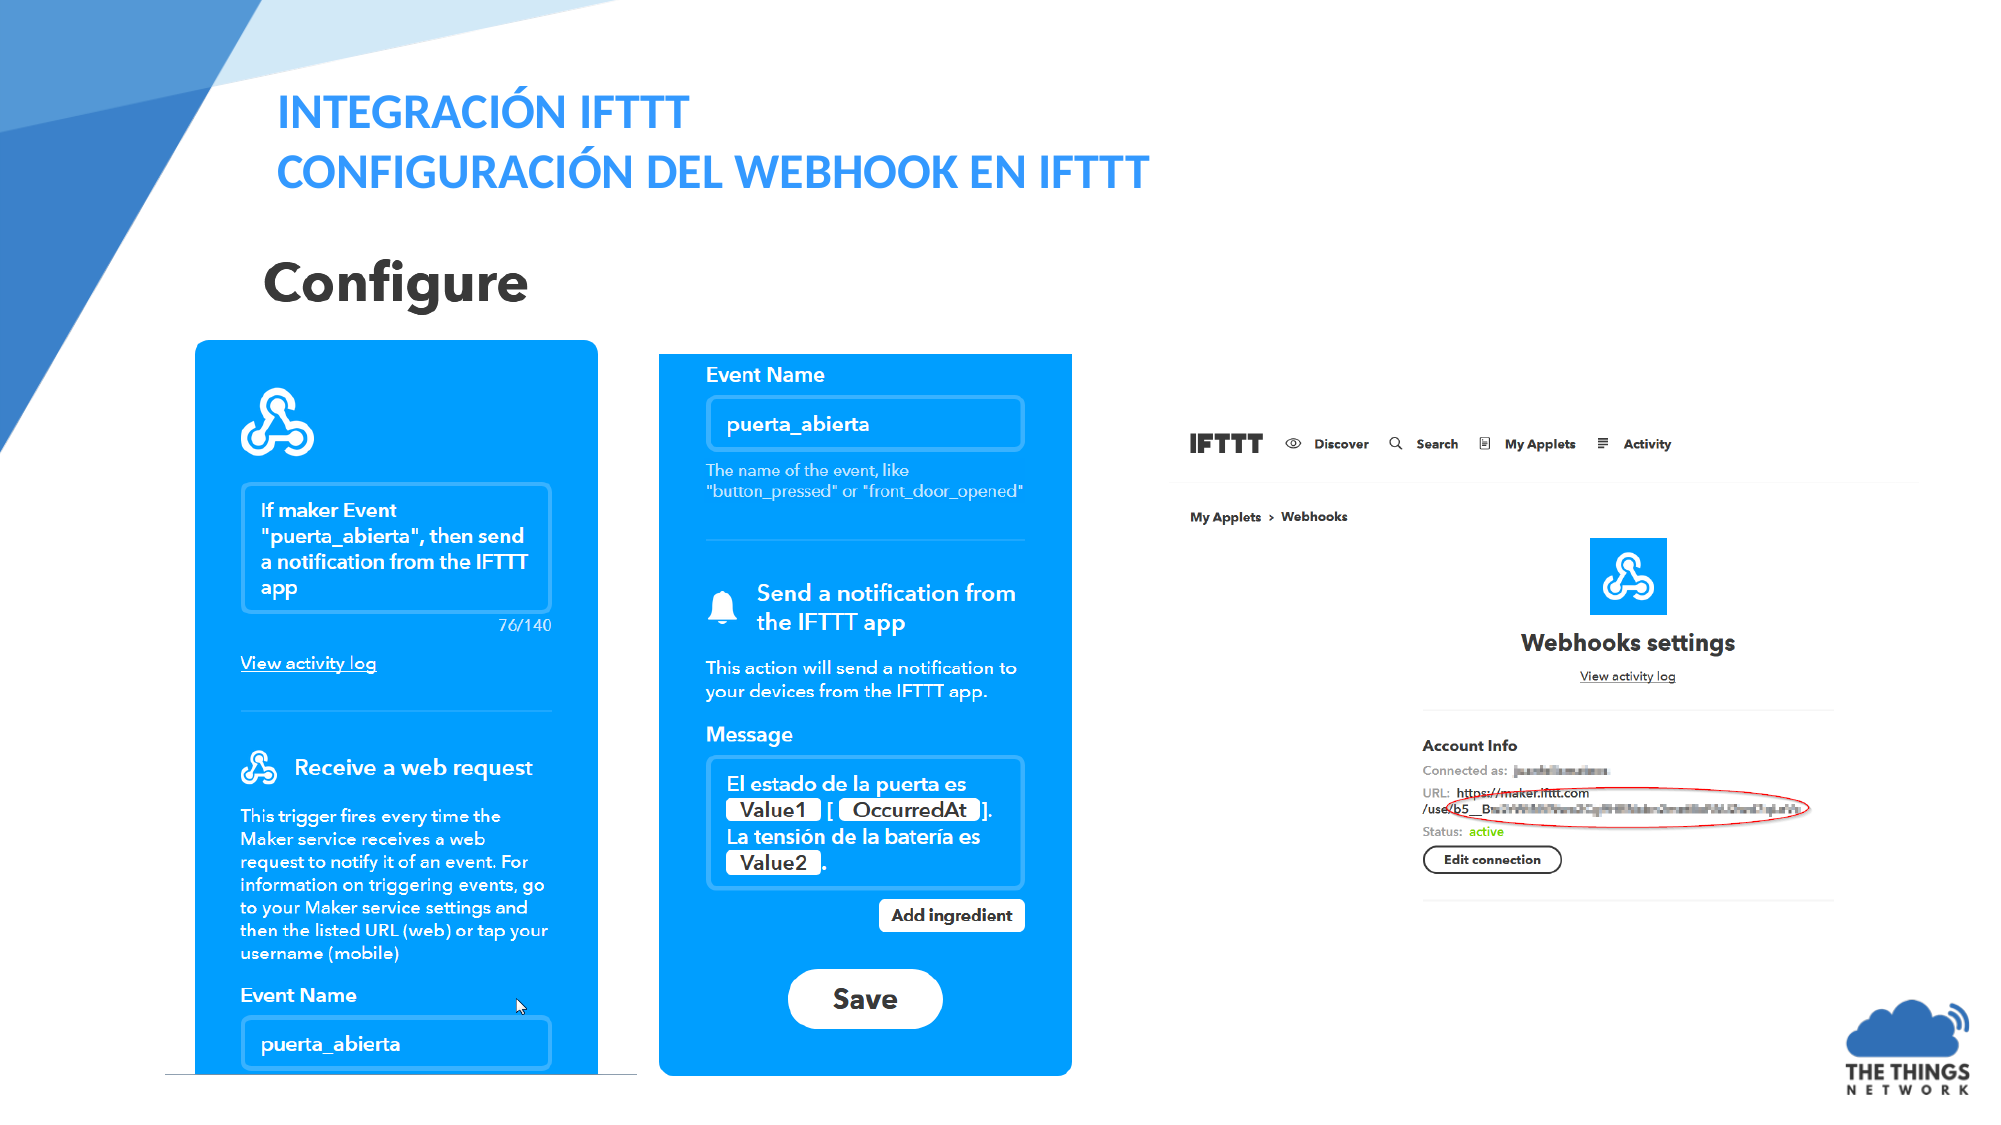

INTEGRACIÓN IFTTT
CONFIGURACIÓN DEL WEBHOOK EN IFTTT